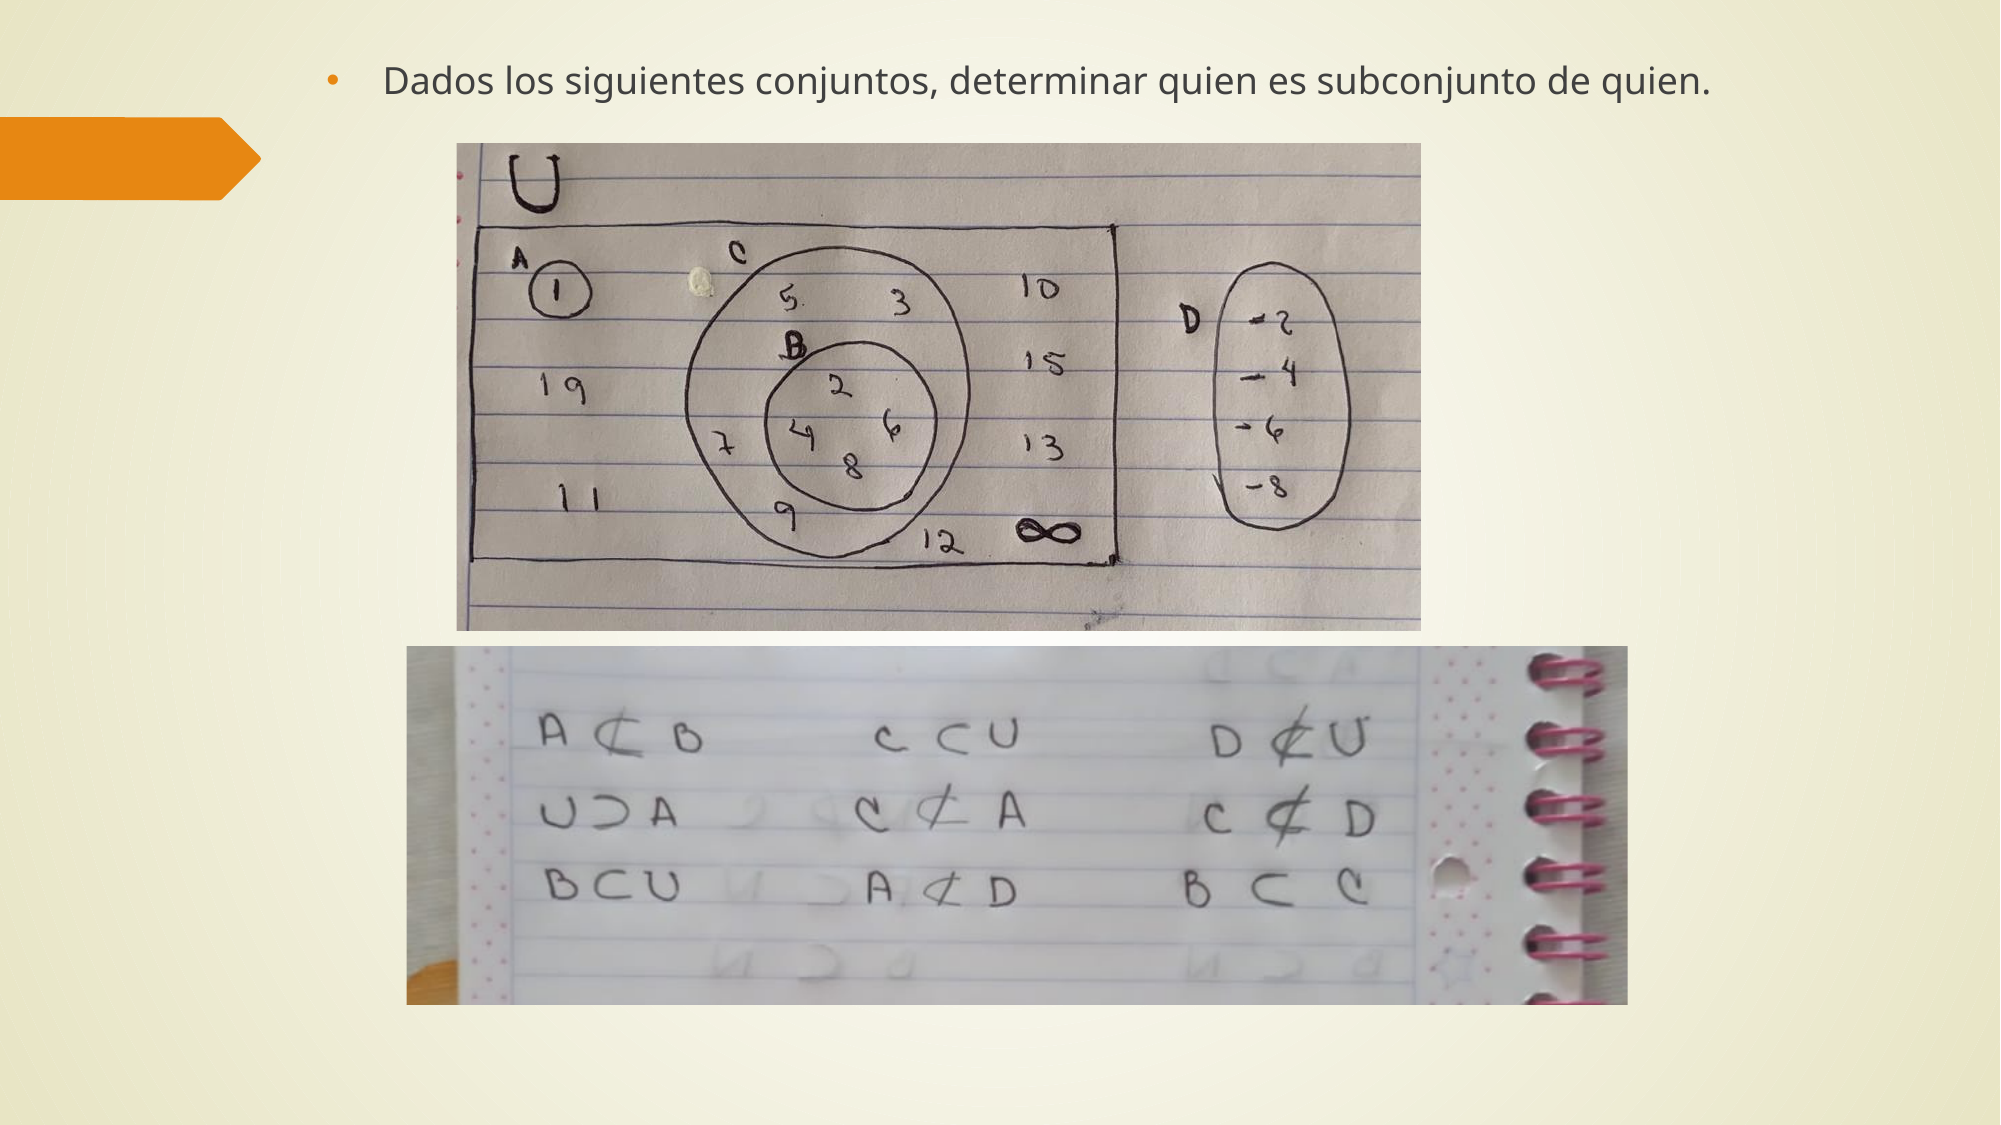

# Dados los siguientes conjuntos, determinar quien es subconjunto de quien.